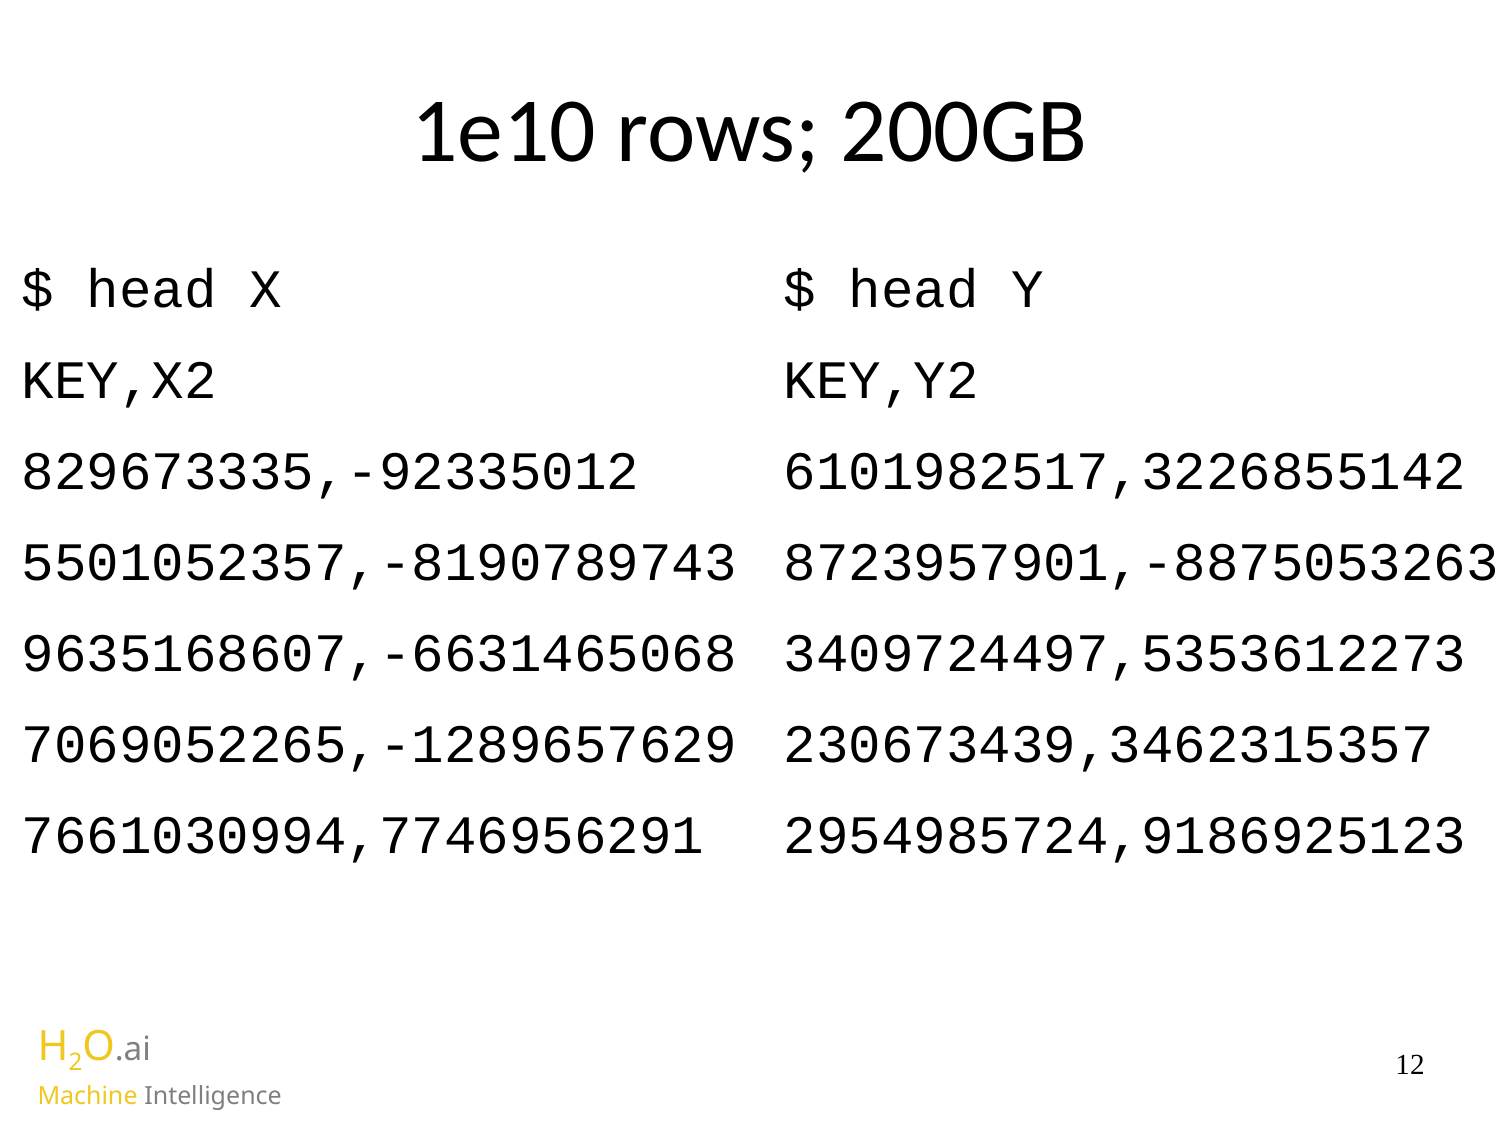

# 1e10 rows; 200GB
$ head X
KEY,X2
829673335,-92335012
5501052357,-8190789743
9635168607,-6631465068
7069052265,-1289657629
7661030994,7746956291
$ head Y
KEY,Y2
6101982517,3226855142
8723957901,-8875053263
3409724497,5353612273
230673439,3462315357
2954985724,9186925123
12